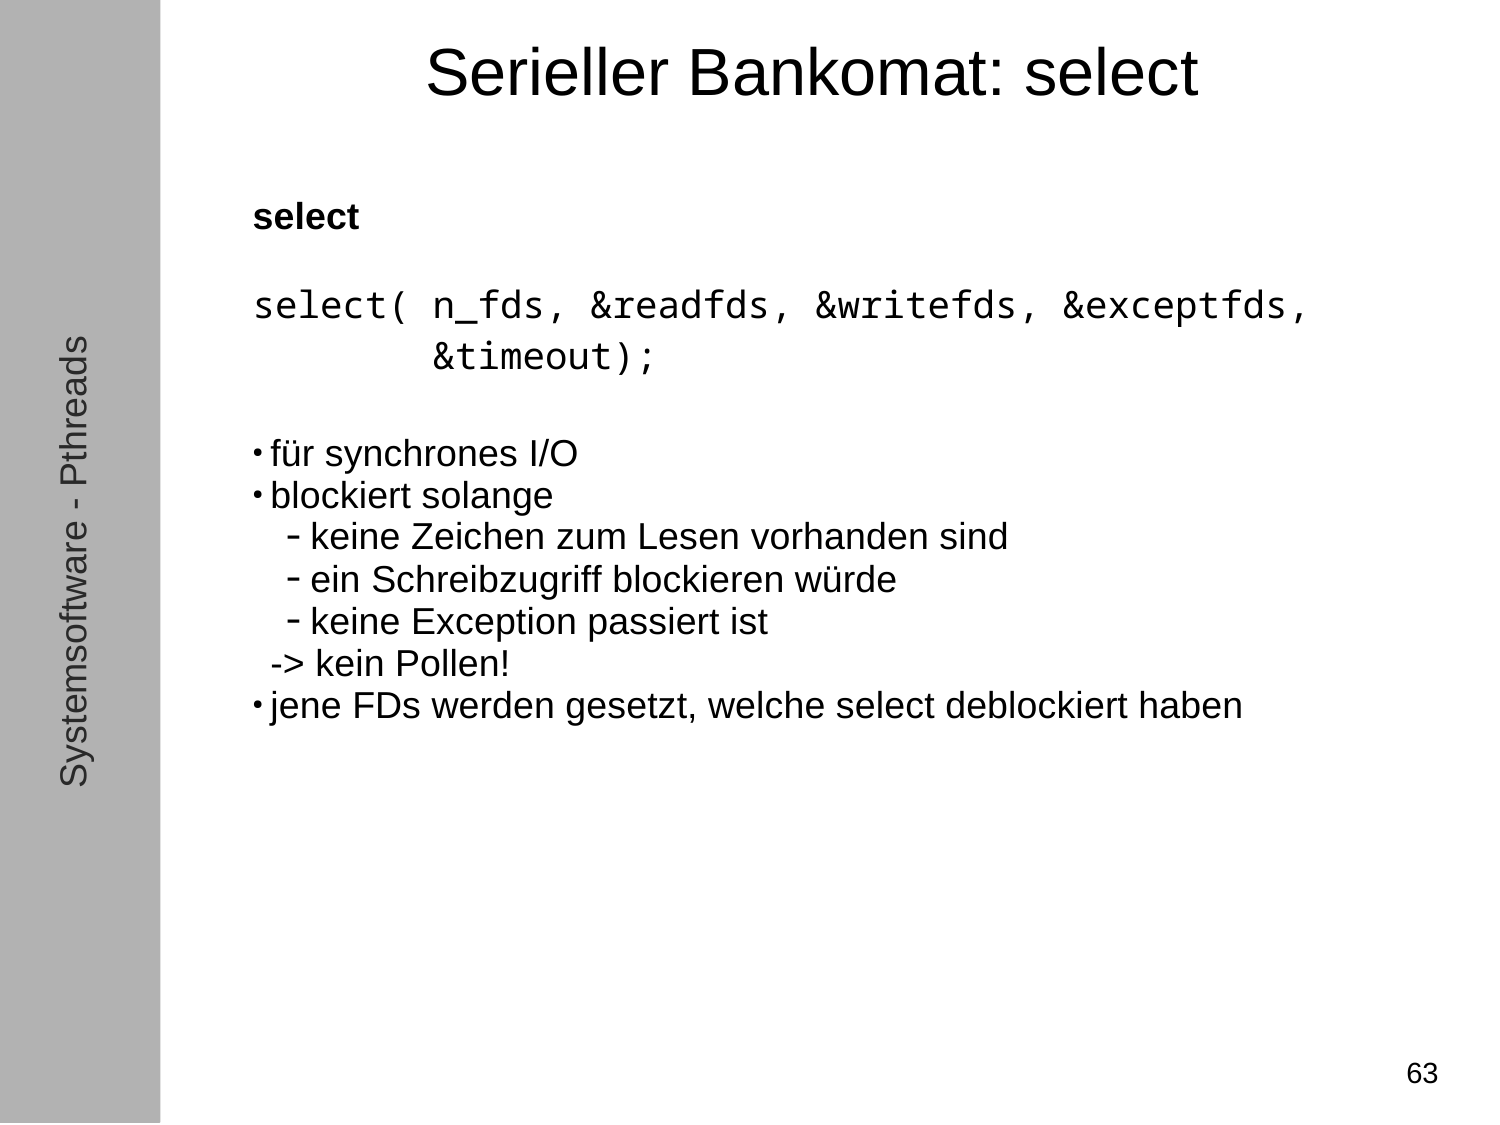

Serieller Bankomat: select
select
select( n_fds, &readfds, &writefds, &exceptfds,
 &timeout);
für synchrones I/O
blockiert solange
keine Zeichen zum Lesen vorhanden sind
ein Schreibzugriff blockieren würde
keine Exception passiert ist
-> kein Pollen!
jene FDs werden gesetzt, welche select deblockiert haben
Systemsoftware - Pthreads